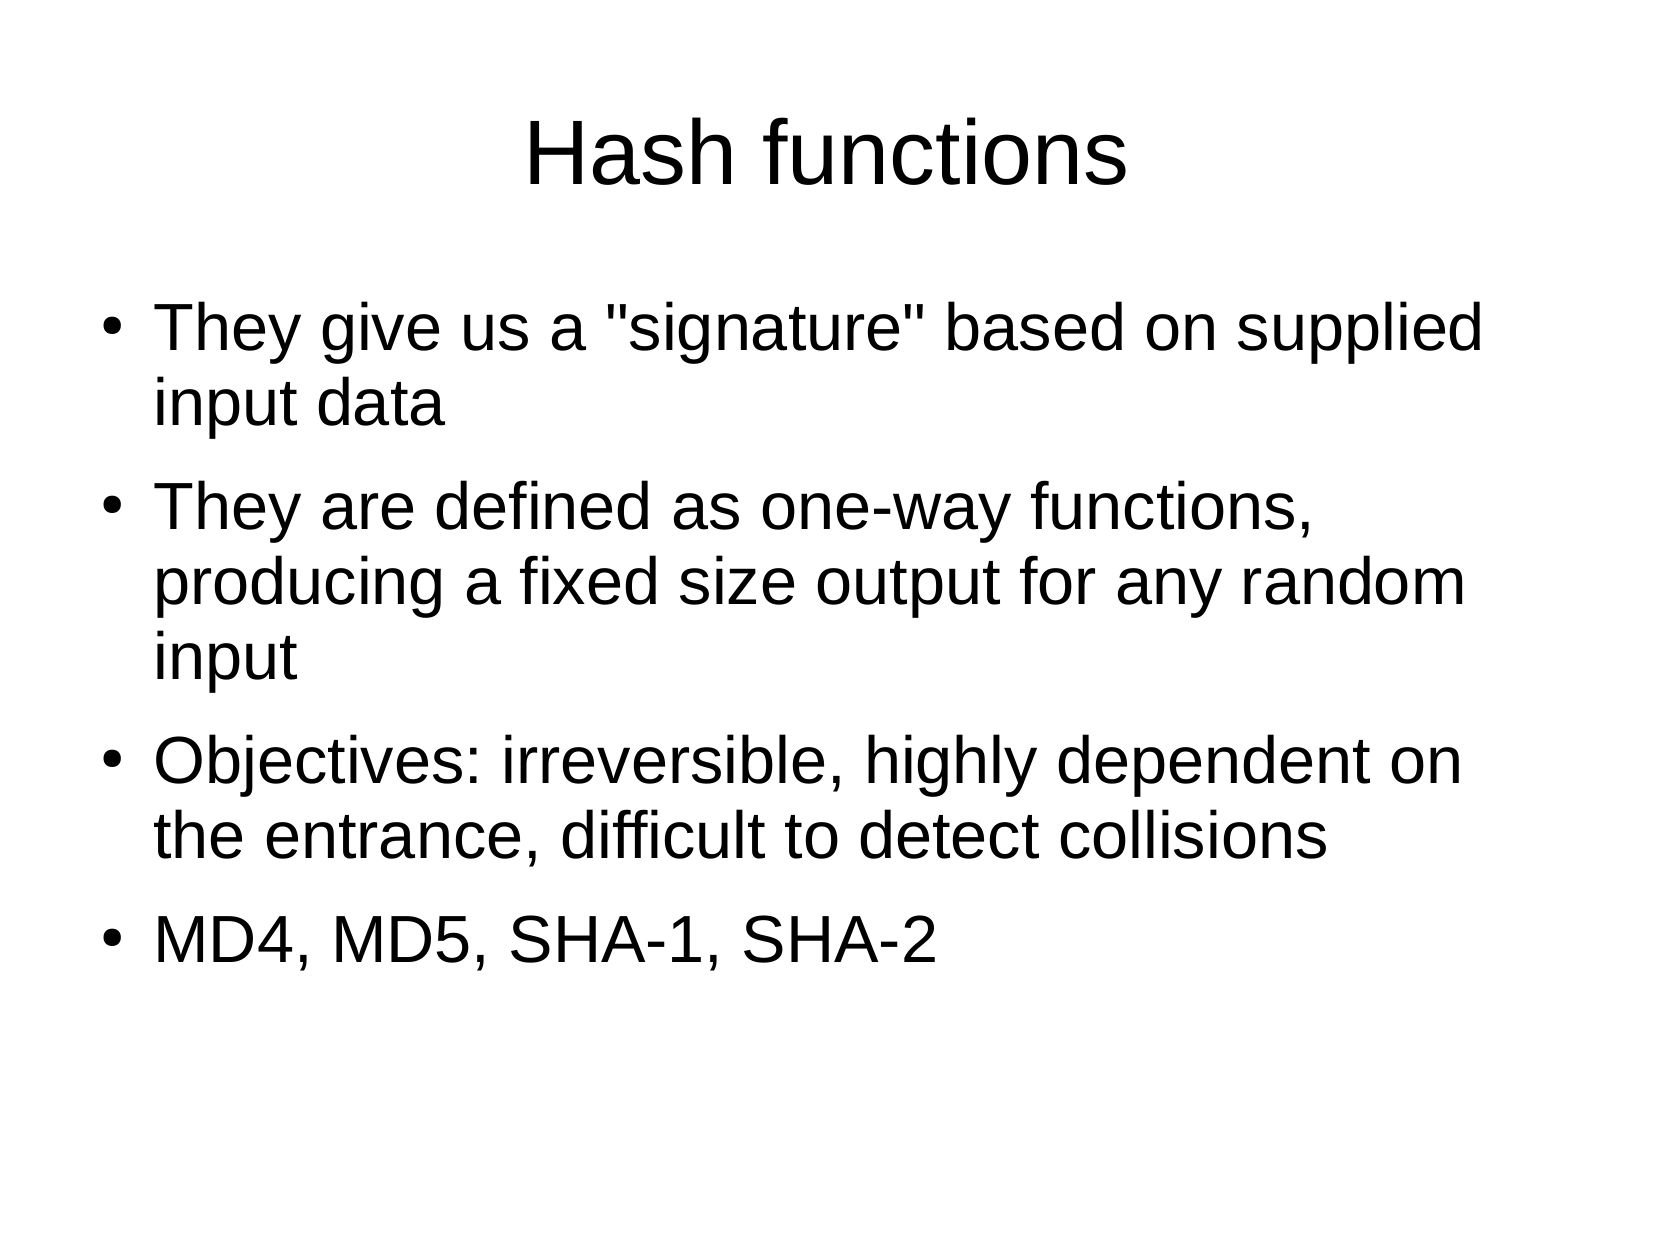

# Hash functions
They give us a "signature" based on supplied input data
They are defined as one-way functions, producing a fixed size output for any random input
Objectives: irreversible, highly dependent on the entrance, difficult to detect collisions
MD4, MD5, SHA-1, SHA-2